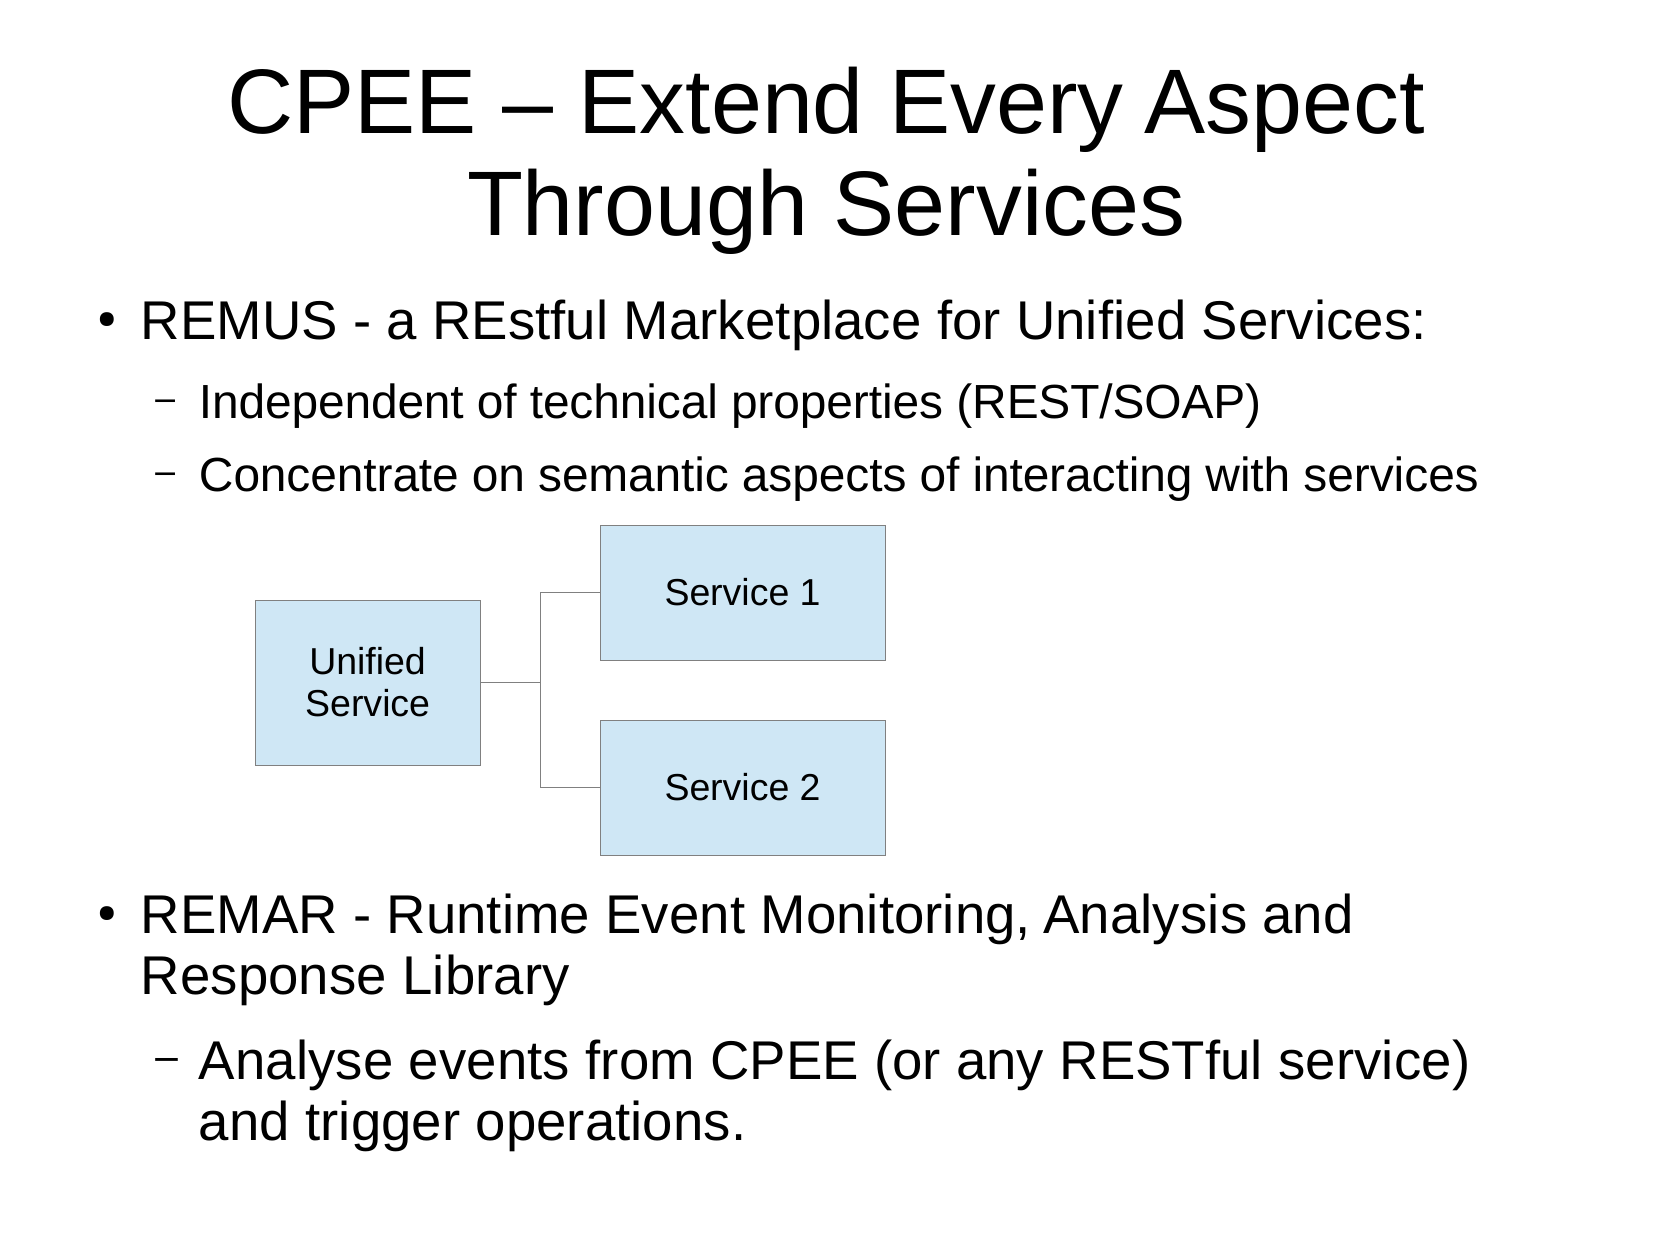

# CPEE – Extend Every Aspect Through Services
REMUS - a REstful Marketplace for Unified Services:
Independent of technical properties (REST/SOAP)
Concentrate on semantic aspects of interacting with services
REMAR - Runtime Event Monitoring, Analysis and Response Library
Analyse events from CPEE (or any RESTful service) and trigger operations.
Service 1
Unified
Service
Service 2